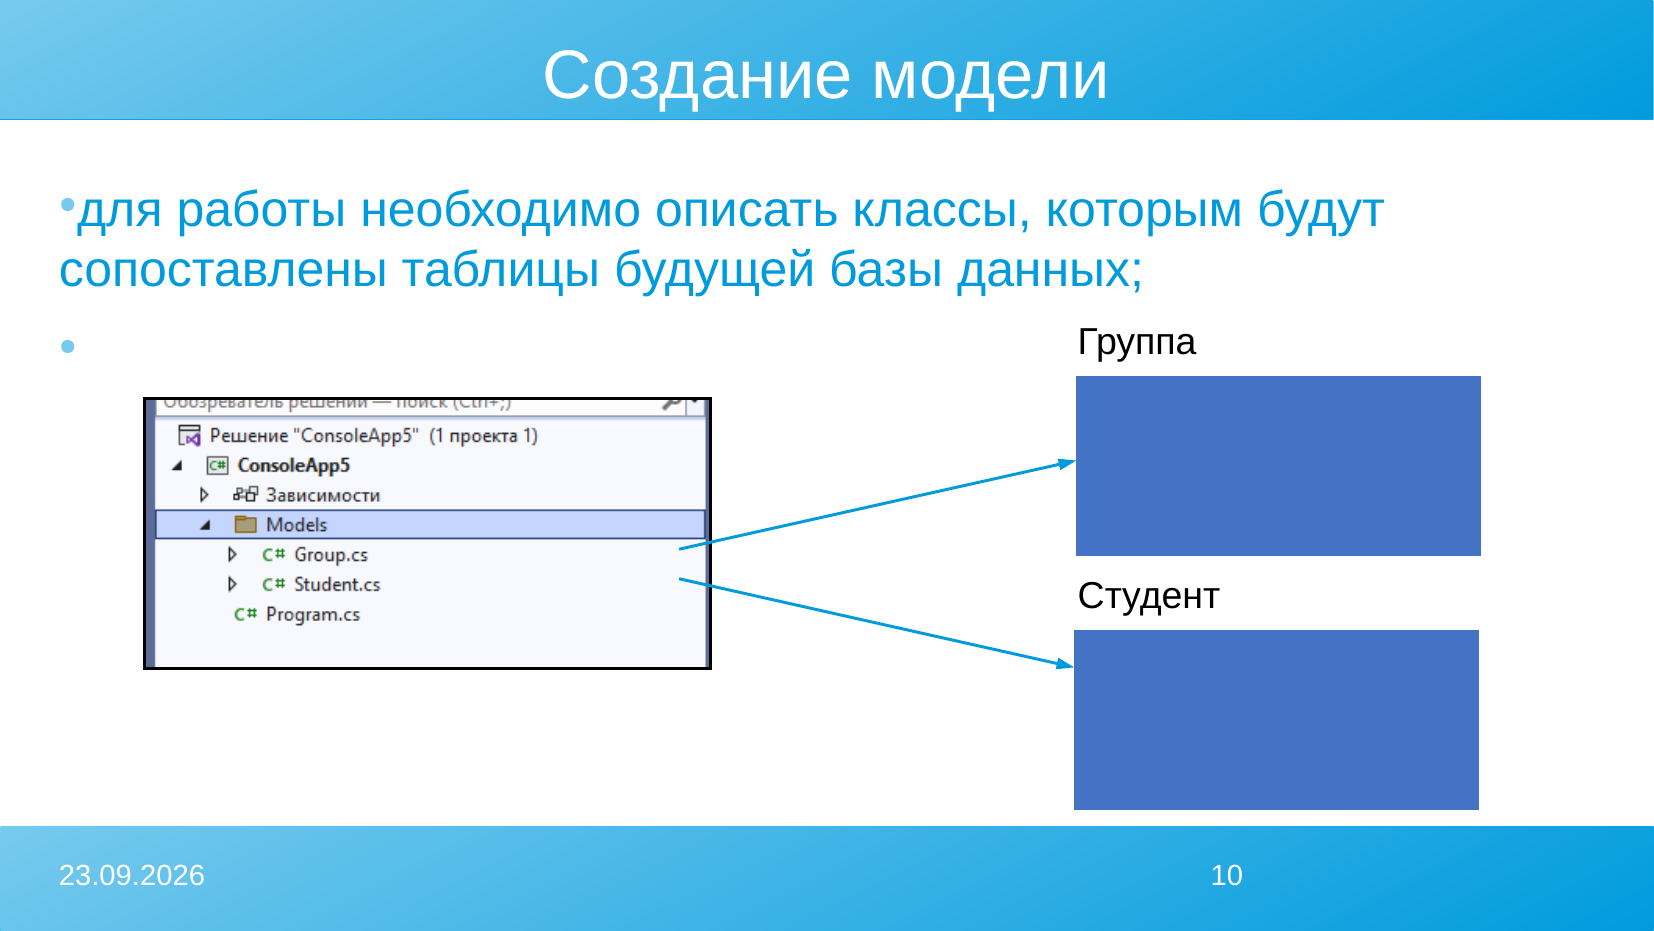

# Создание модели
для работы необходимо описать классы, которым будут сопоставлены таблицы будущей базы данных;
Группа
| | | | |
| --- | --- | --- | --- |
| | | | |
| | | | |
Студент
| | | | |
| --- | --- | --- | --- |
| | | | |
| | | | |